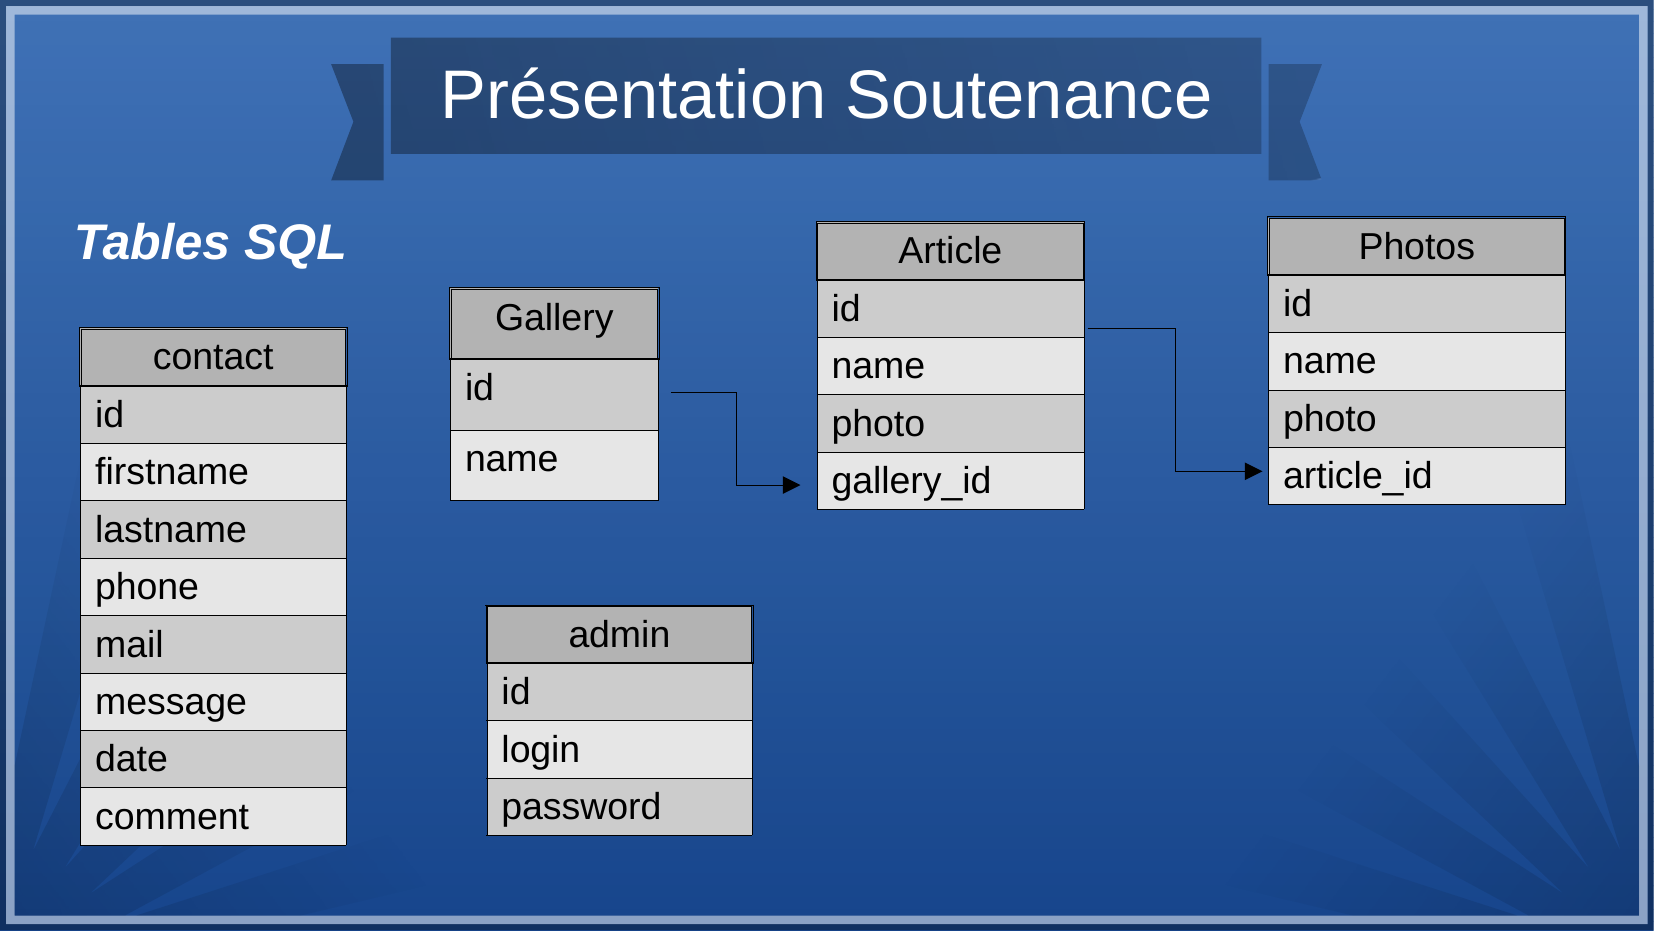

# Présentation Soutenance
Tables SQL
| Photos |
| --- |
| id |
| name |
| photo |
| article\_id |
| Article |
| --- |
| id |
| name |
| photo |
| gallery\_id |
| Gallery |
| --- |
| id |
| name |
| contact |
| --- |
| id |
| firstname |
| lastname |
| phone |
| mail |
| message |
| date |
| comment |
| admin |
| --- |
| id |
| login |
| password |